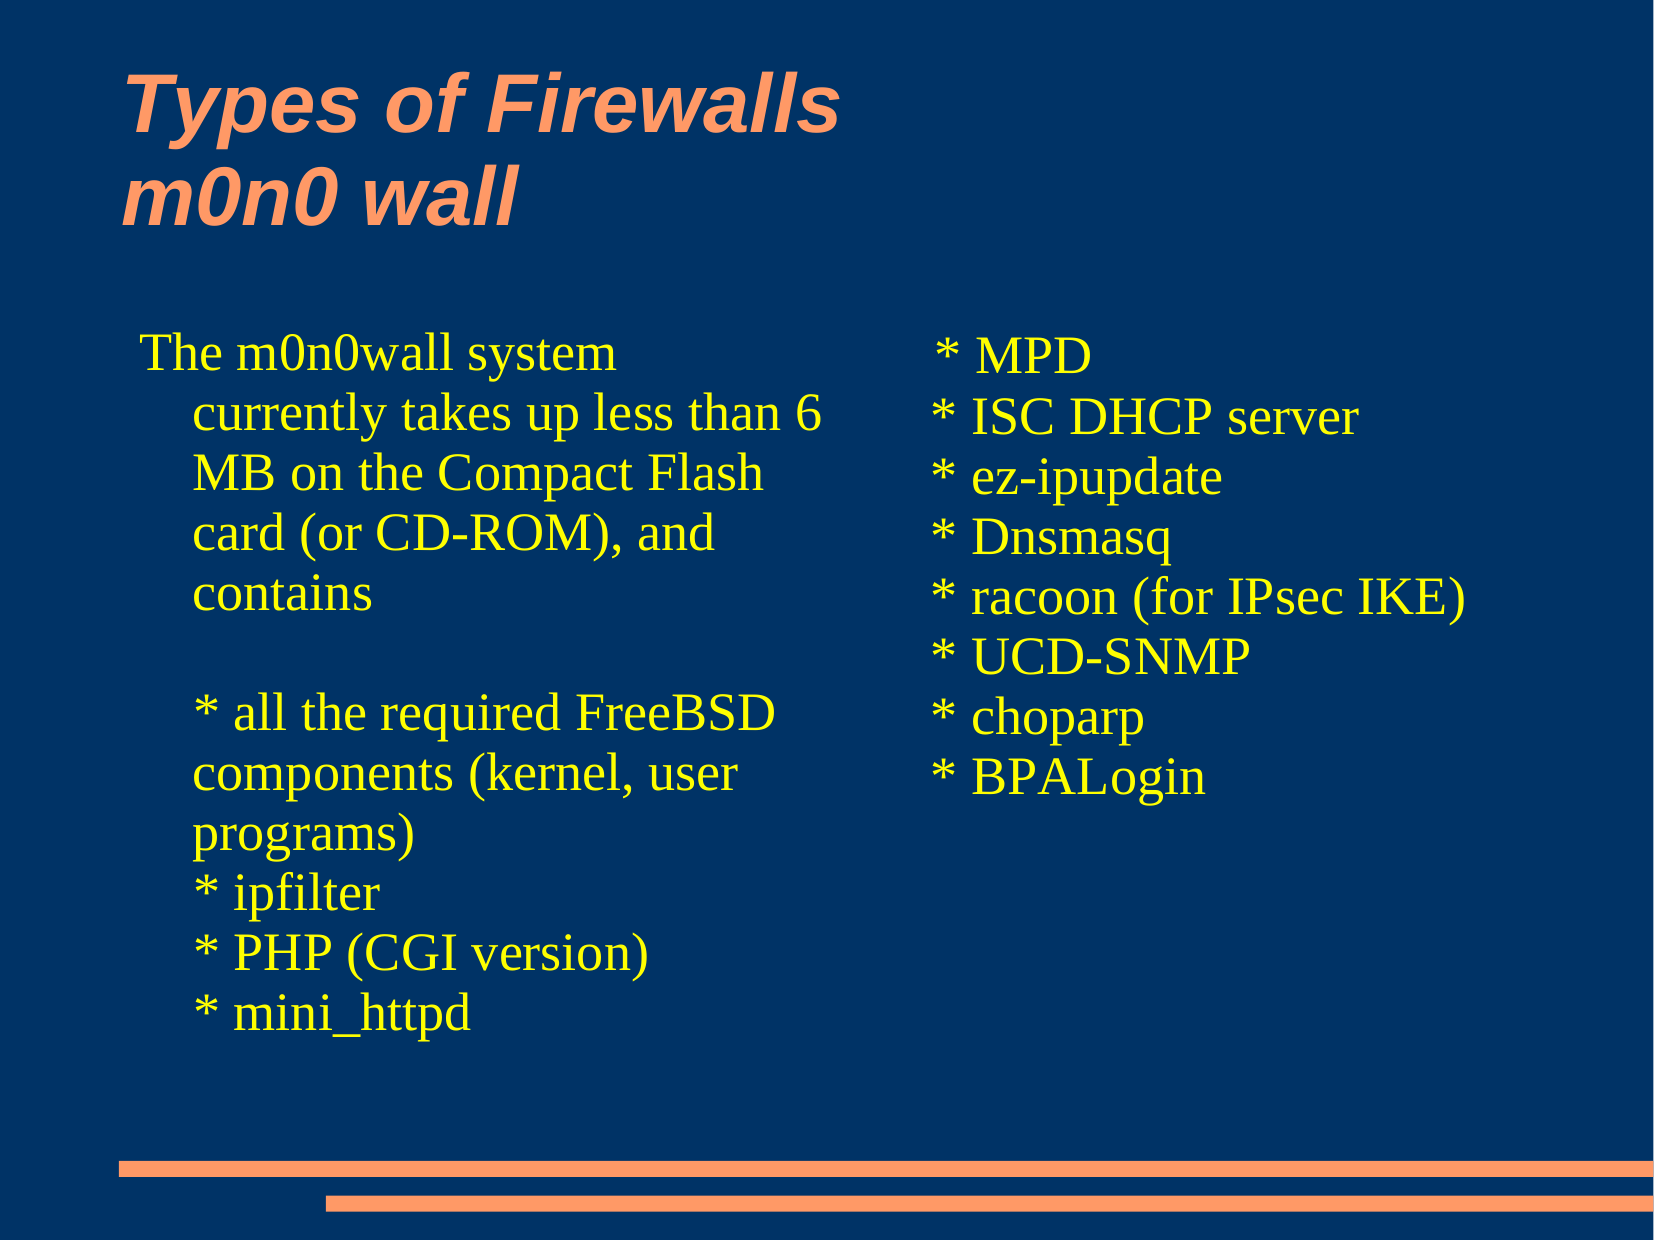

# Types of Firewalls m0n0 wall
The m0n0wall system currently takes up less than 6 MB on the Compact Flash card (or CD-ROM), and contains
 * all the required FreeBSD components (kernel, user programs)
 * ipfilter
 * PHP (CGI version)
 * mini_httpd
 * MPD
 * ISC DHCP server
 * ez-ipupdate
 * Dnsmasq
 * racoon (for IPsec IKE)
 * UCD-SNMP
 * choparp
 * BPALogin